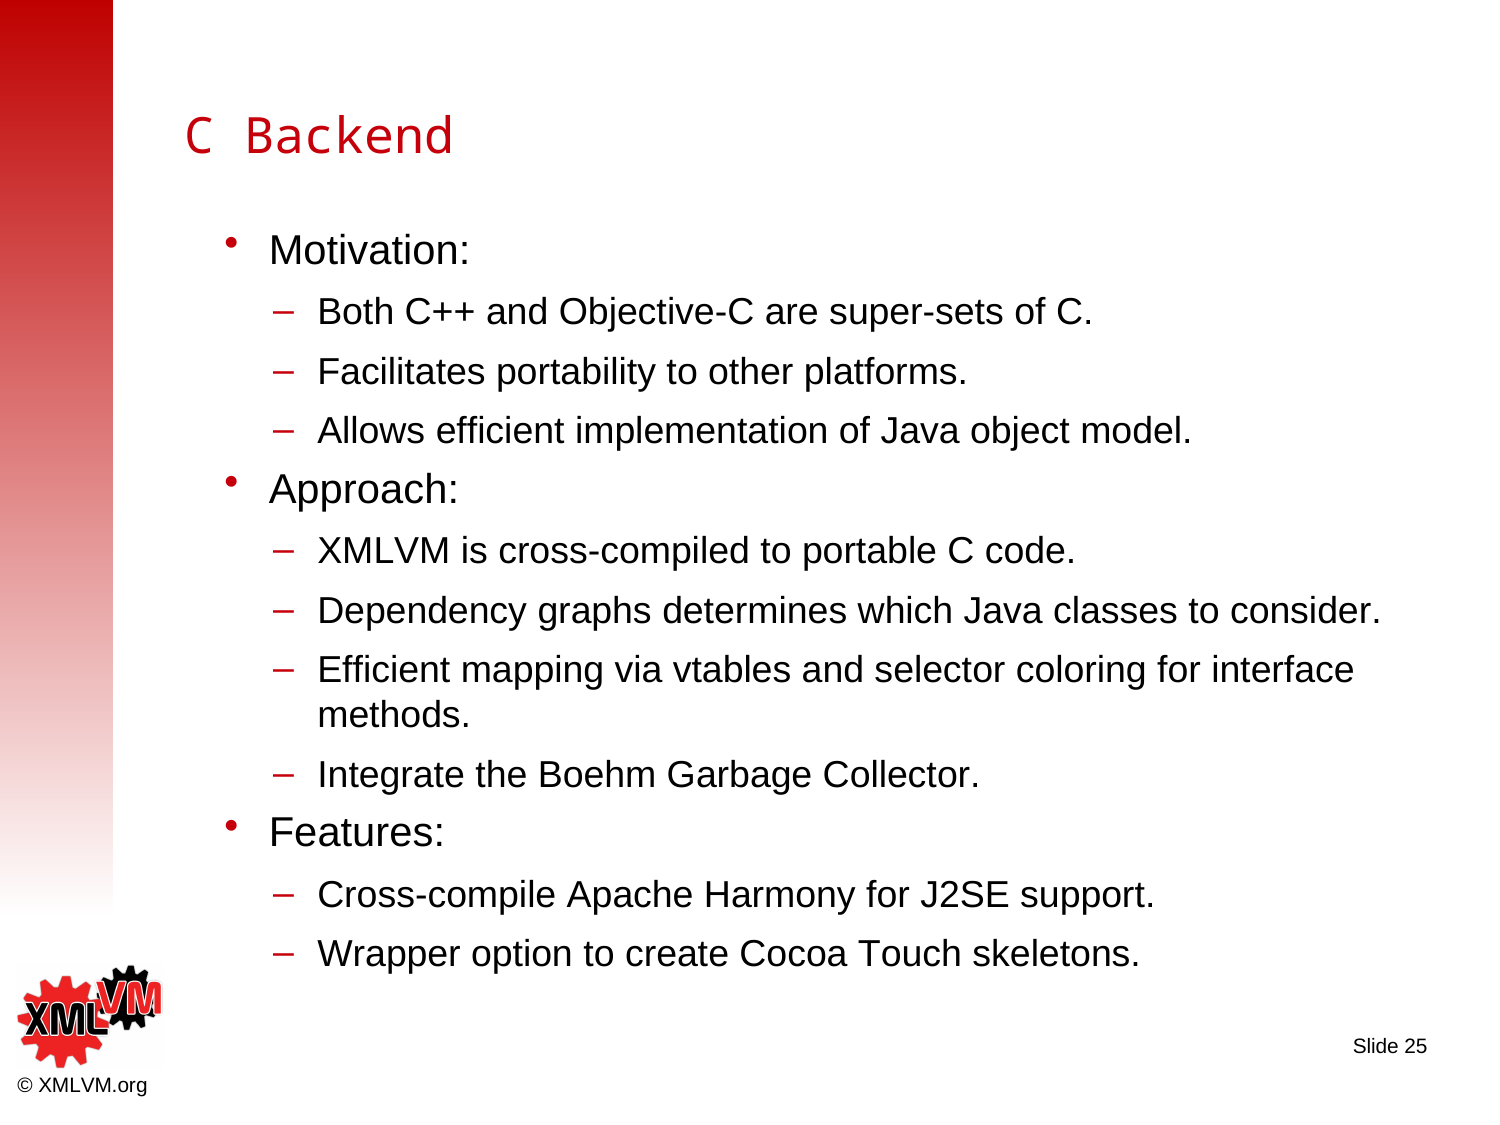

# C Backend
Motivation:
Both C++ and Objective-C are super-sets of C.
Facilitates portability to other platforms.
Allows efficient implementation of Java object model.
Approach:
XMLVM is cross-compiled to portable C code.
Dependency graphs determines which Java classes to consider.
Efficient mapping via vtables and selector coloring for interface methods.
Integrate the Boehm Garbage Collector.
Features:
Cross-compile Apache Harmony for J2SE support.
Wrapper option to create Cocoa Touch skeletons.